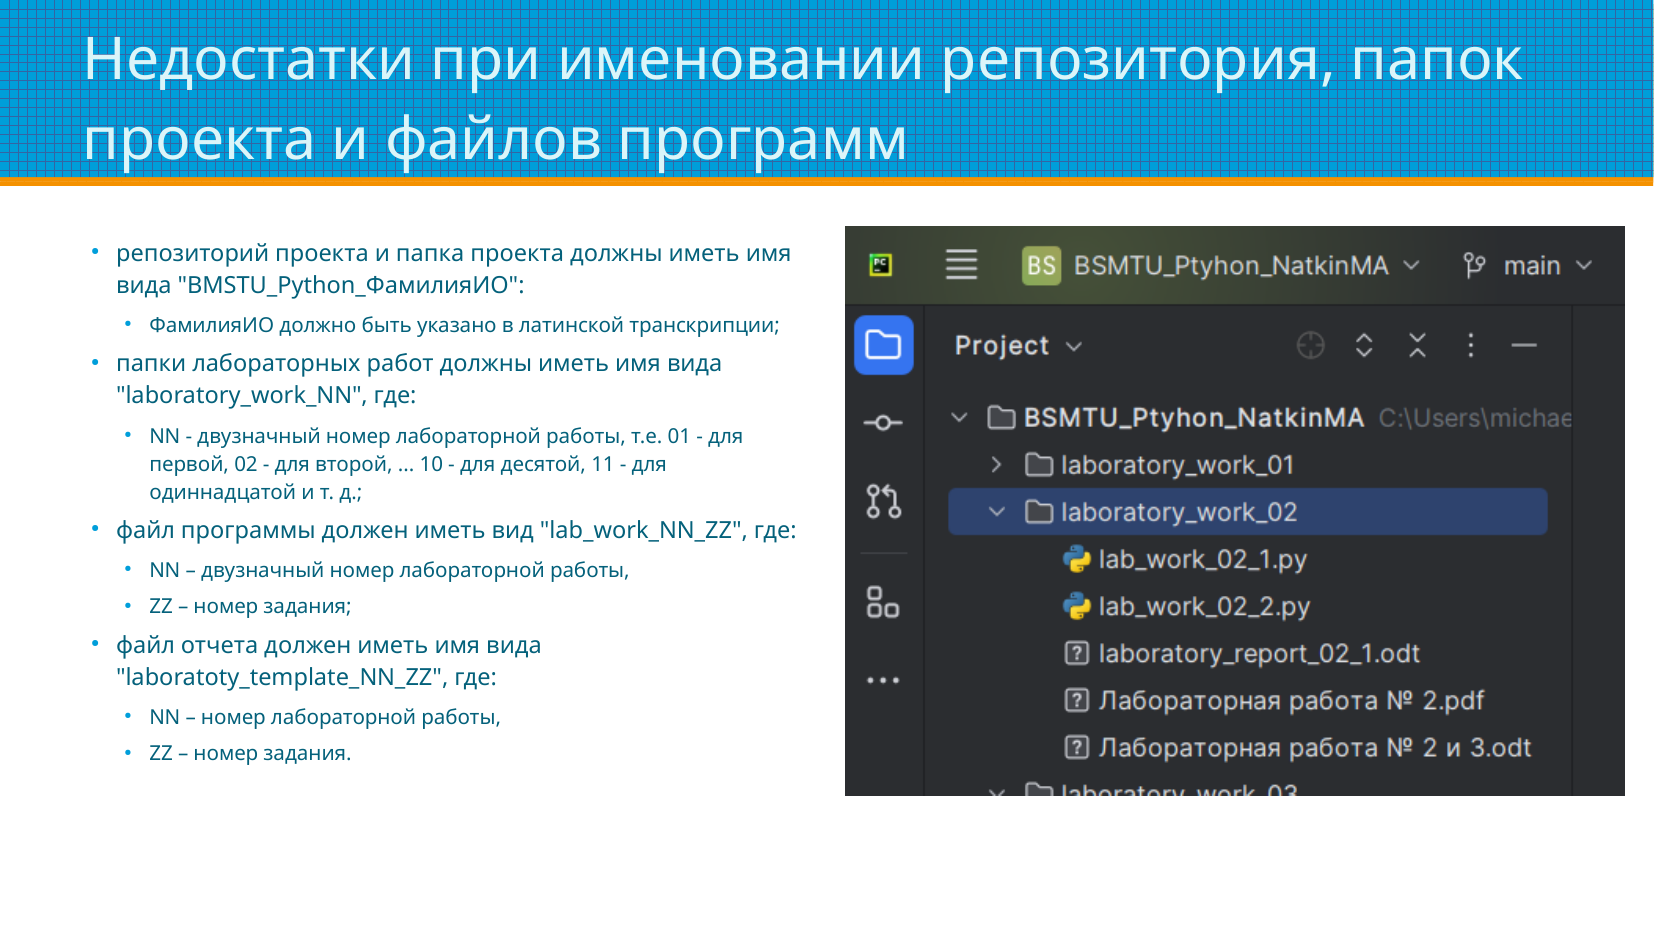

# Недостатки при именовании репозитория, папок проекта и файлов программ
репозиторий проекта и папка проекта должны иметь имя вида "BMSTU_Python_ФамилияИО":
ФамилияИО должно быть указано в латинской транскрипции;
папки лабораторных работ должны иметь имя вида "laboratory_work_NN", где:
NN - двузначный номер лабораторной работы, т.е. 01 - для первой, 02 - для второй, ... 10 - для десятой, 11 - для одиннадцатой и т. д.;
файл программы должен иметь вид "lab_work_NN_ZZ", где:
NN – двузначный номер лабораторной работы,
ZZ – номер задания;
файл отчета должен иметь имя вида "laboratoty_template_NN_ZZ", где:
NN – номер лабораторной работы,
ZZ – номер задания.